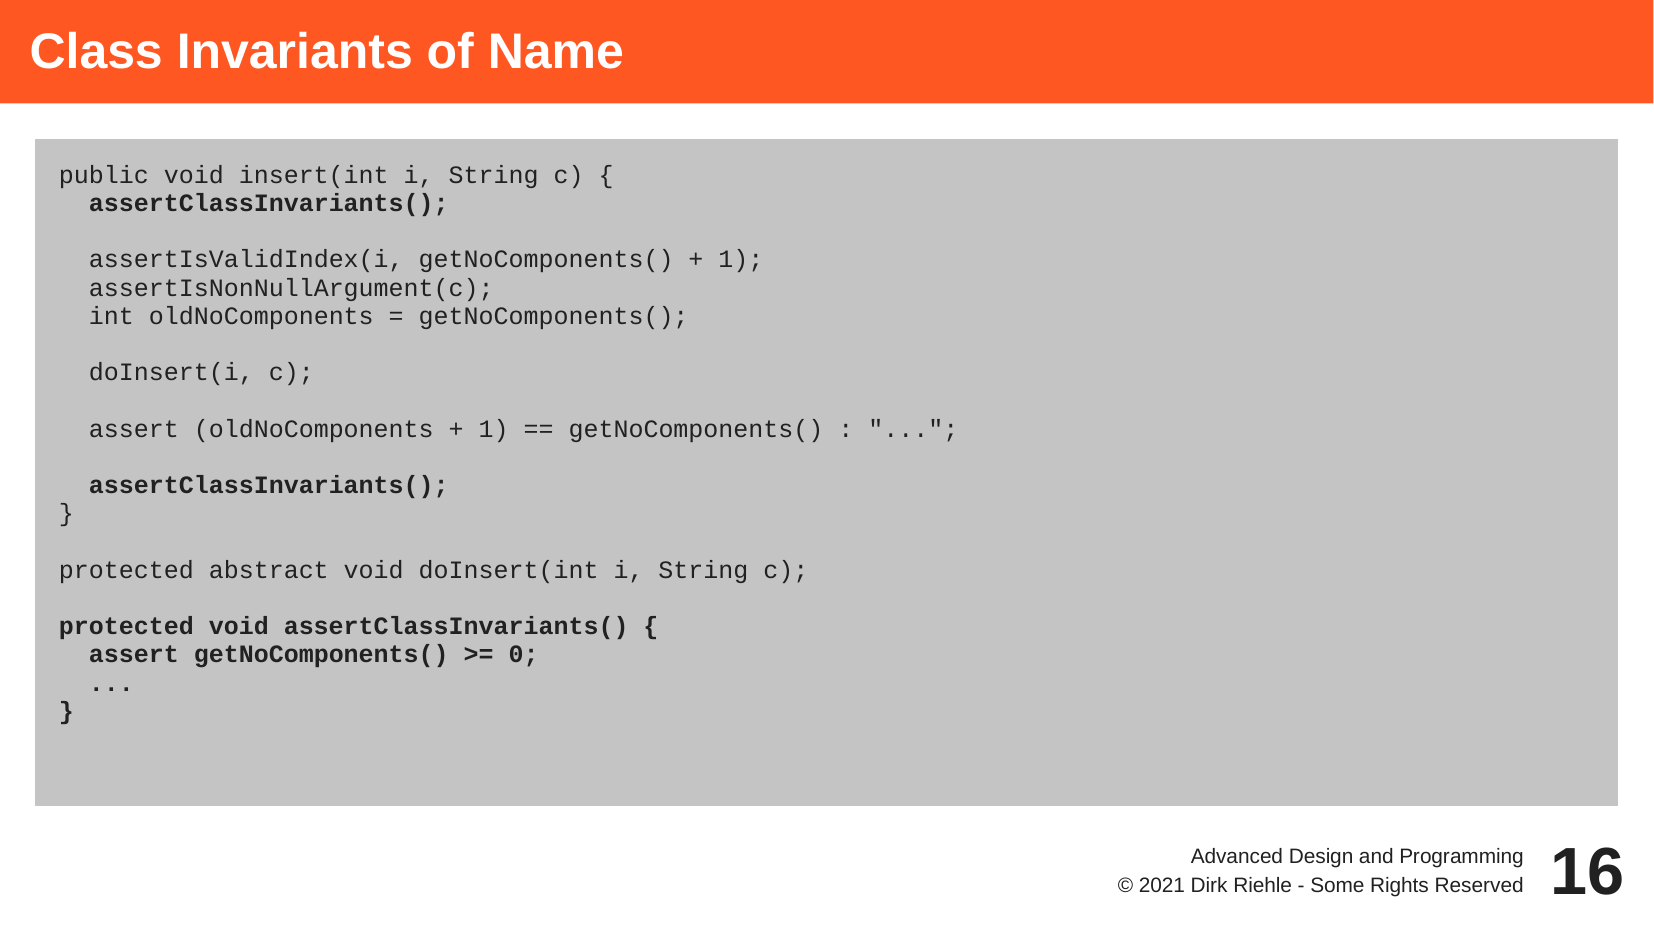

# Class Invariants of Name
public void insert(int i, String c) {
 assertClassInvariants();
 assertIsValidIndex(i, getNoComponents() + 1);
 assertIsNonNullArgument(c);
 int oldNoComponents = getNoComponents();
 doInsert(i, c);
 assert (oldNoComponents + 1) == getNoComponents() : "...";
 assertClassInvariants();
}
protected abstract void doInsert(int i, String c);
protected void assertClassInvariants() {
 assert getNoComponents() >= 0;
 ...
}
Advanced Design and Programming
16
© 2021 Dirk Riehle - Some Rights Reserved